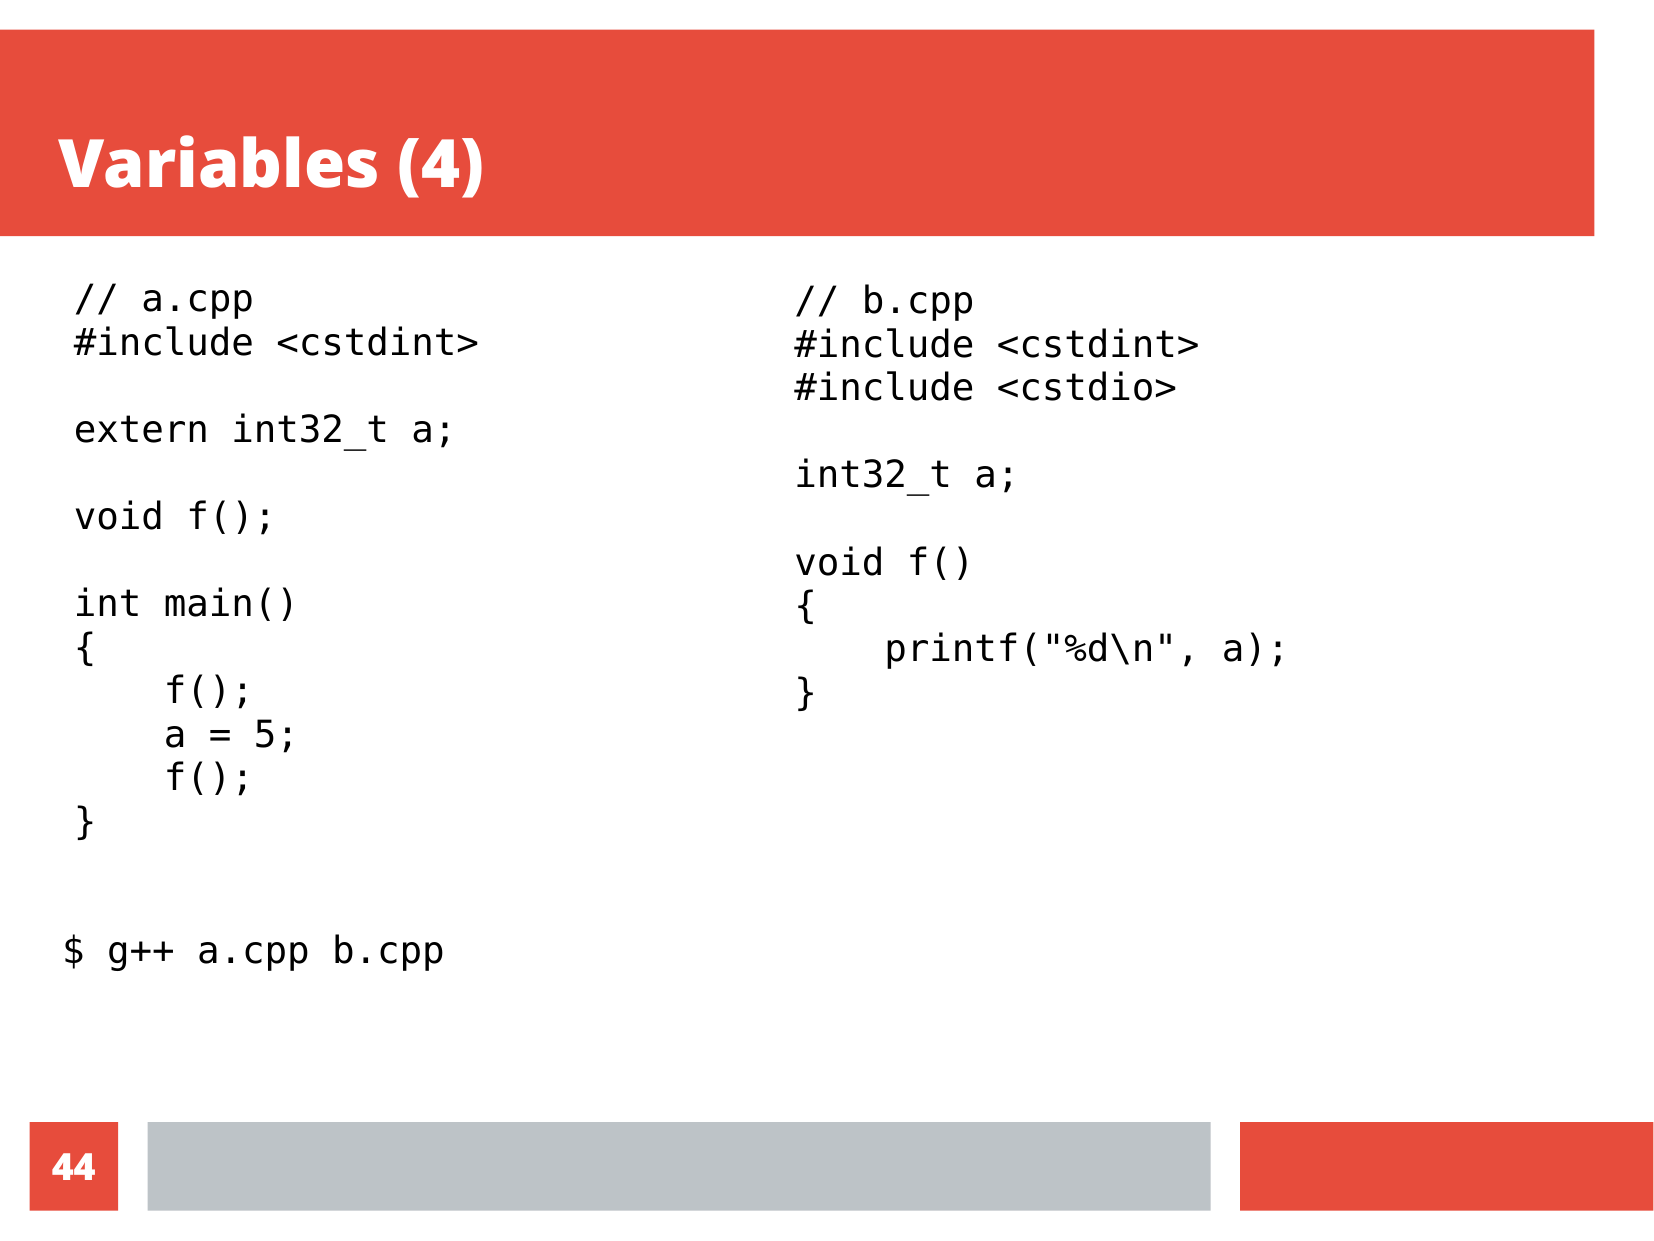

# Variables (4)
// a.cpp
#include <cstdint>
extern int32_t a;
void f();
int main()
{
 f();
 a = 5;
 f();
}
// b.cpp
#include <cstdint>
#include <cstdio>
int32_t a;
void f()
{
 printf("%d\n", a);
}
$ g++ a.cpp b.cpp
44